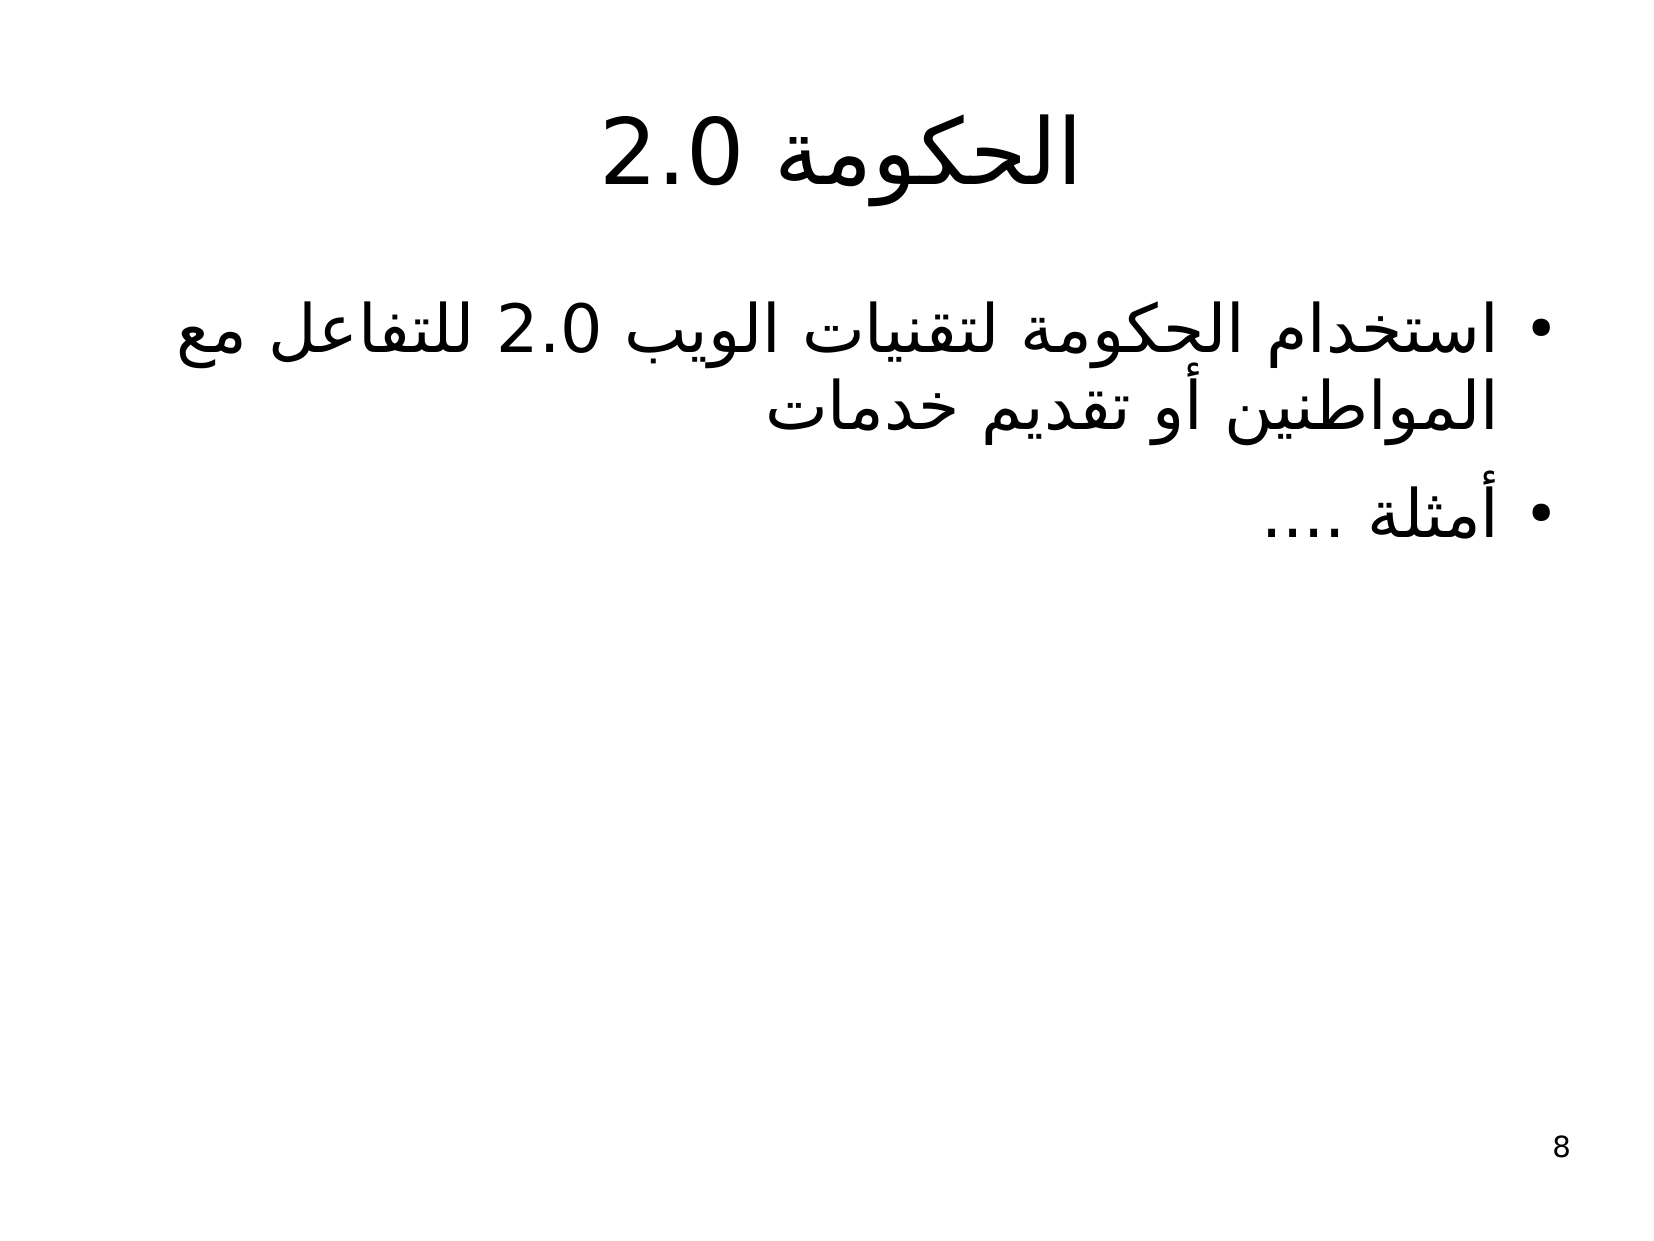

# الحكومة 2.0
استخدام الحكومة لتقنيات الويب 2.0 للتفاعل مع المواطنين أو تقديم خدمات
أمثلة ....
8